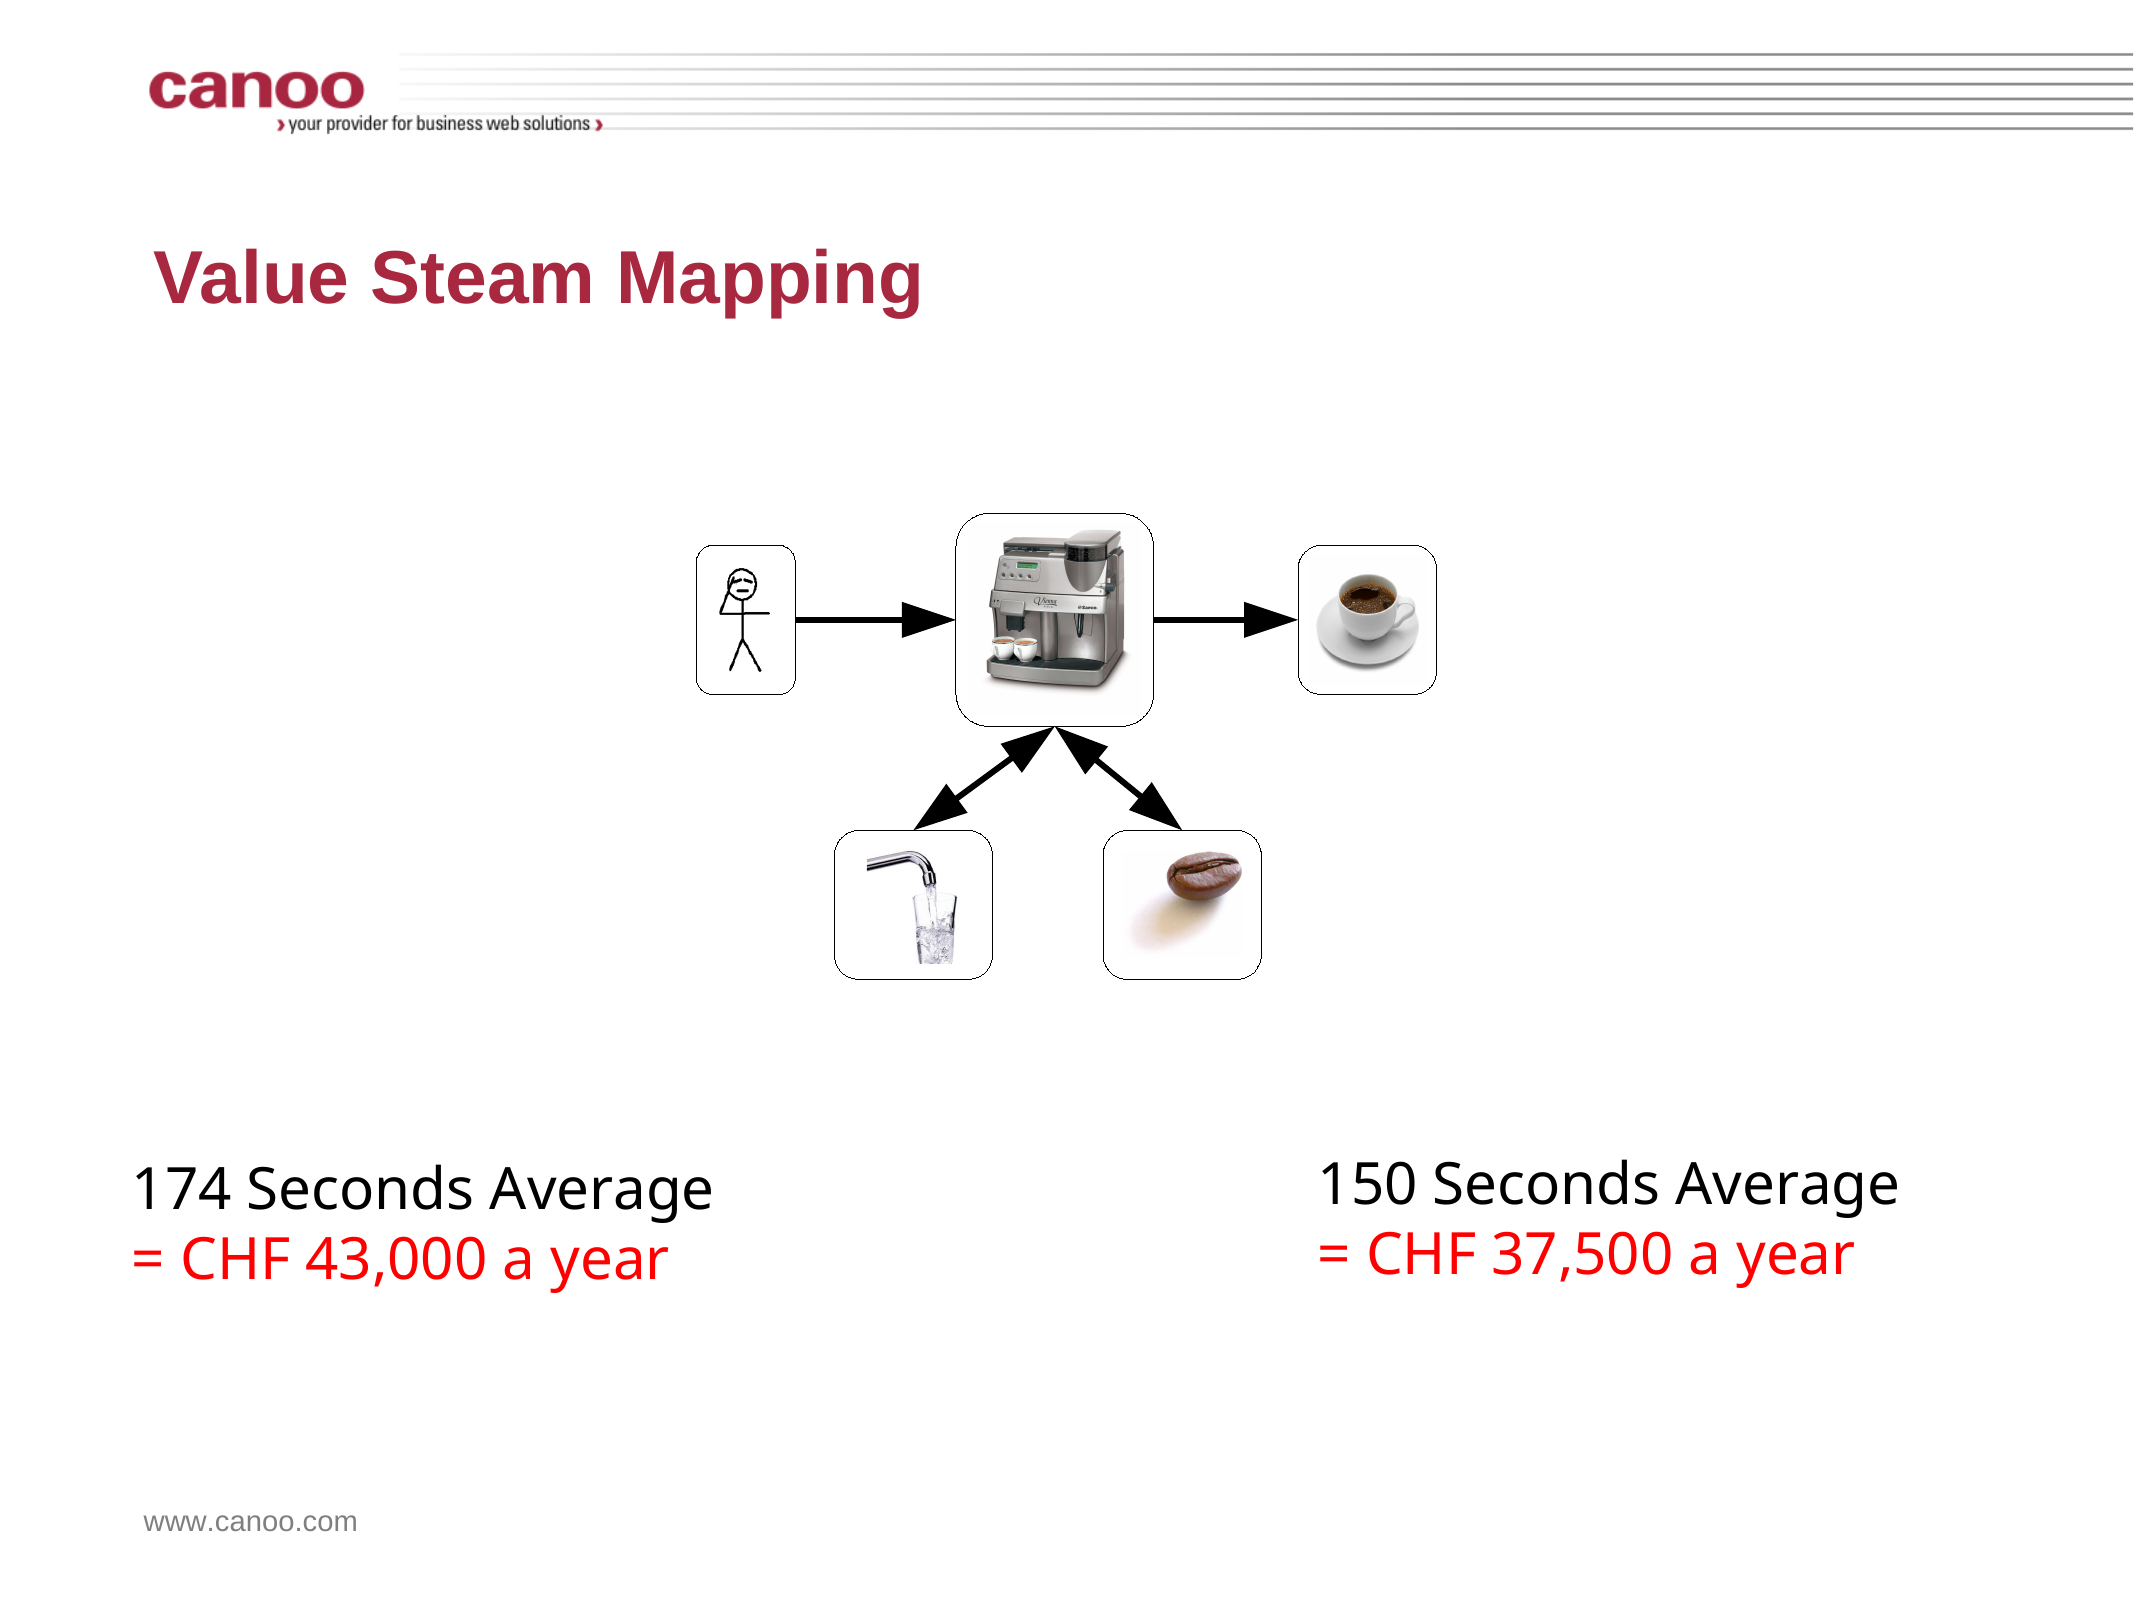

# Value Steam Mapping
150 Seconds Average
= CHF 37,500 a year
174 Seconds Average
= CHF 43,000 a year